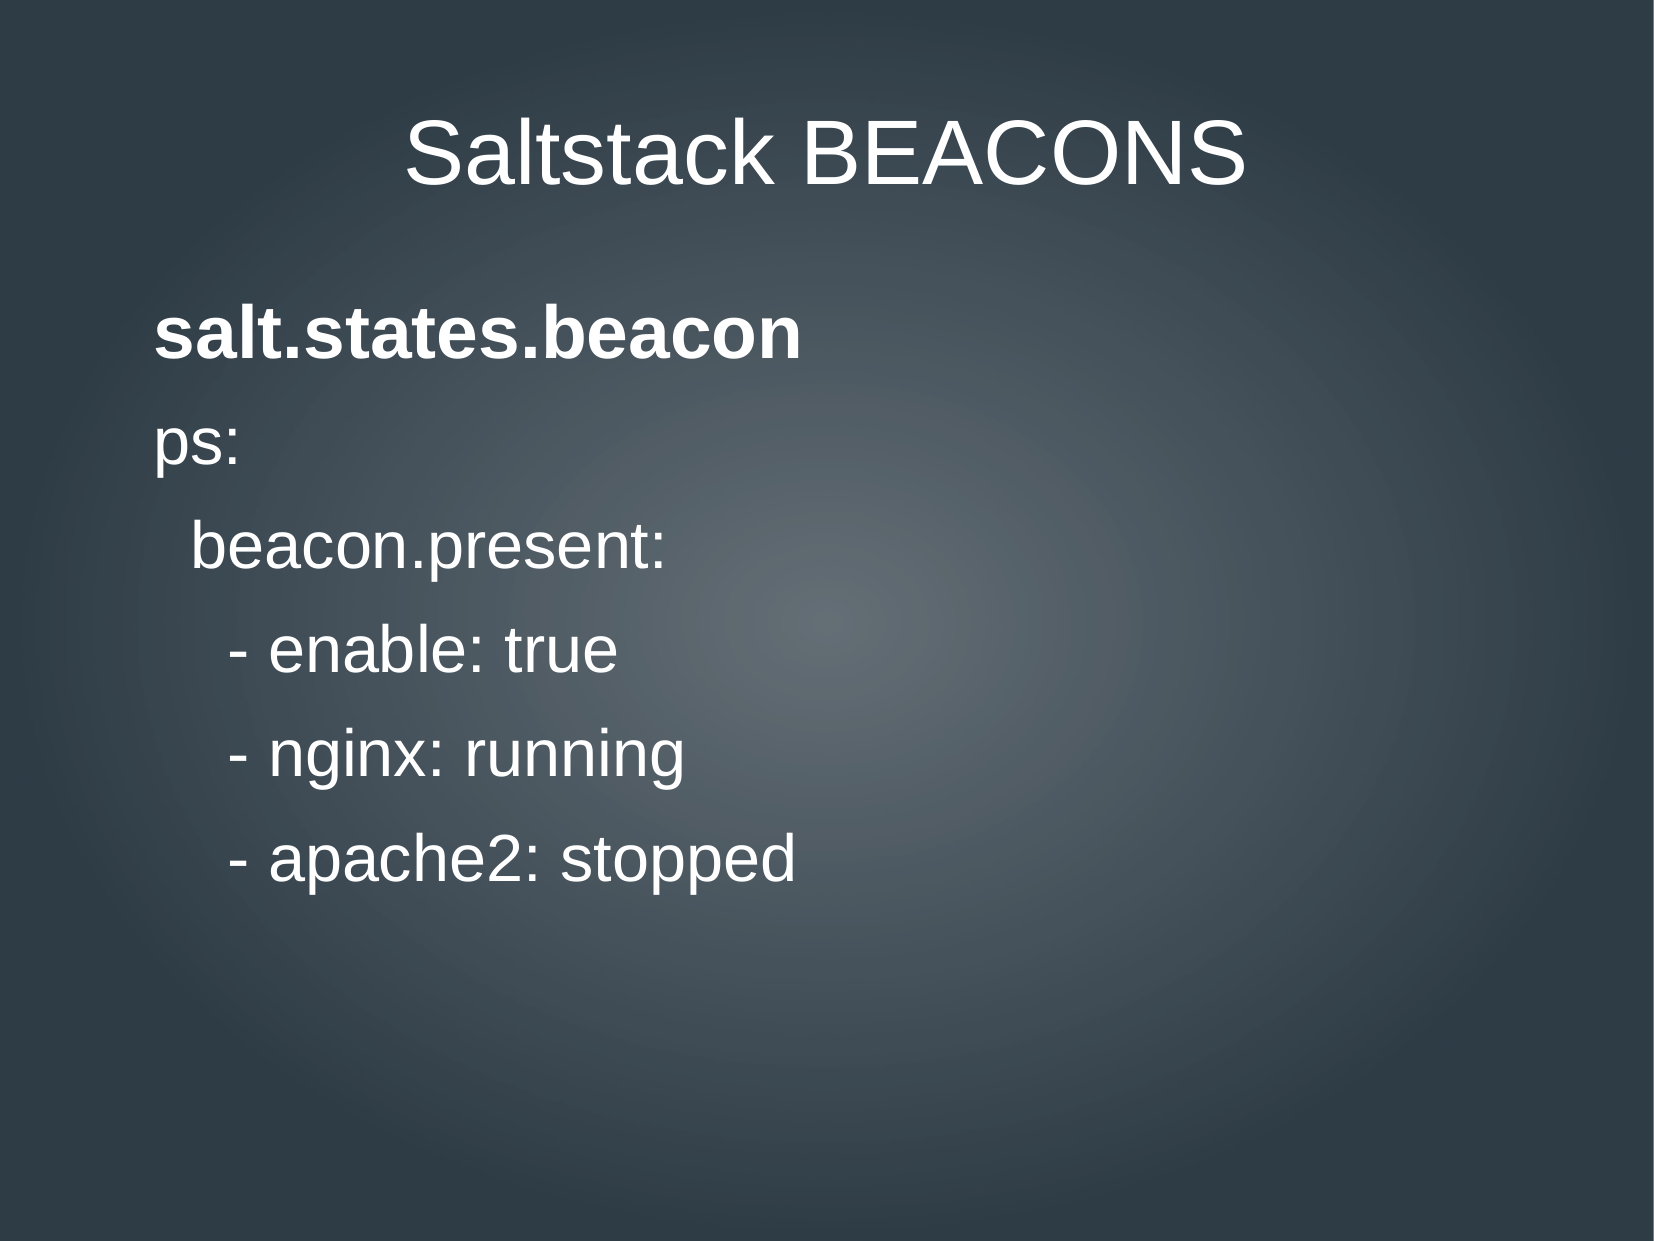

# Saltstack BEACONS
salt.states.beacon
ps:
 beacon.present:
 - enable: true
 - nginx: running
 - apache2: stopped